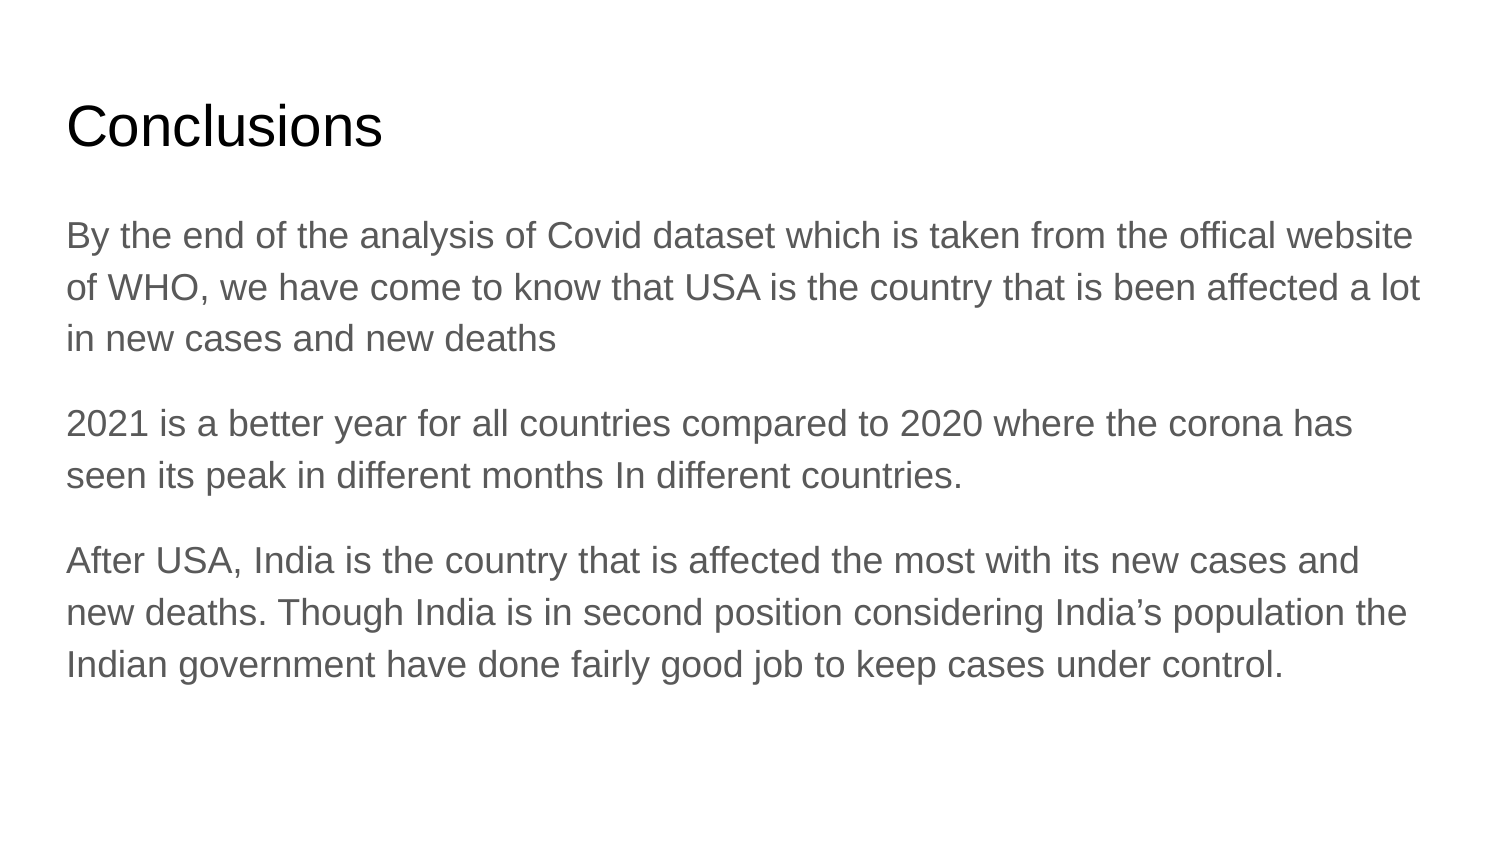

# Conclusions
By the end of the analysis of Covid dataset which is taken from the offical website of WHO, we have come to know that USA is the country that is been affected a lot in new cases and new deaths
2021 is a better year for all countries compared to 2020 where the corona has seen its peak in different months In different countries.
After USA, India is the country that is affected the most with its new cases and new deaths. Though India is in second position considering India’s population the Indian government have done fairly good job to keep cases under control.